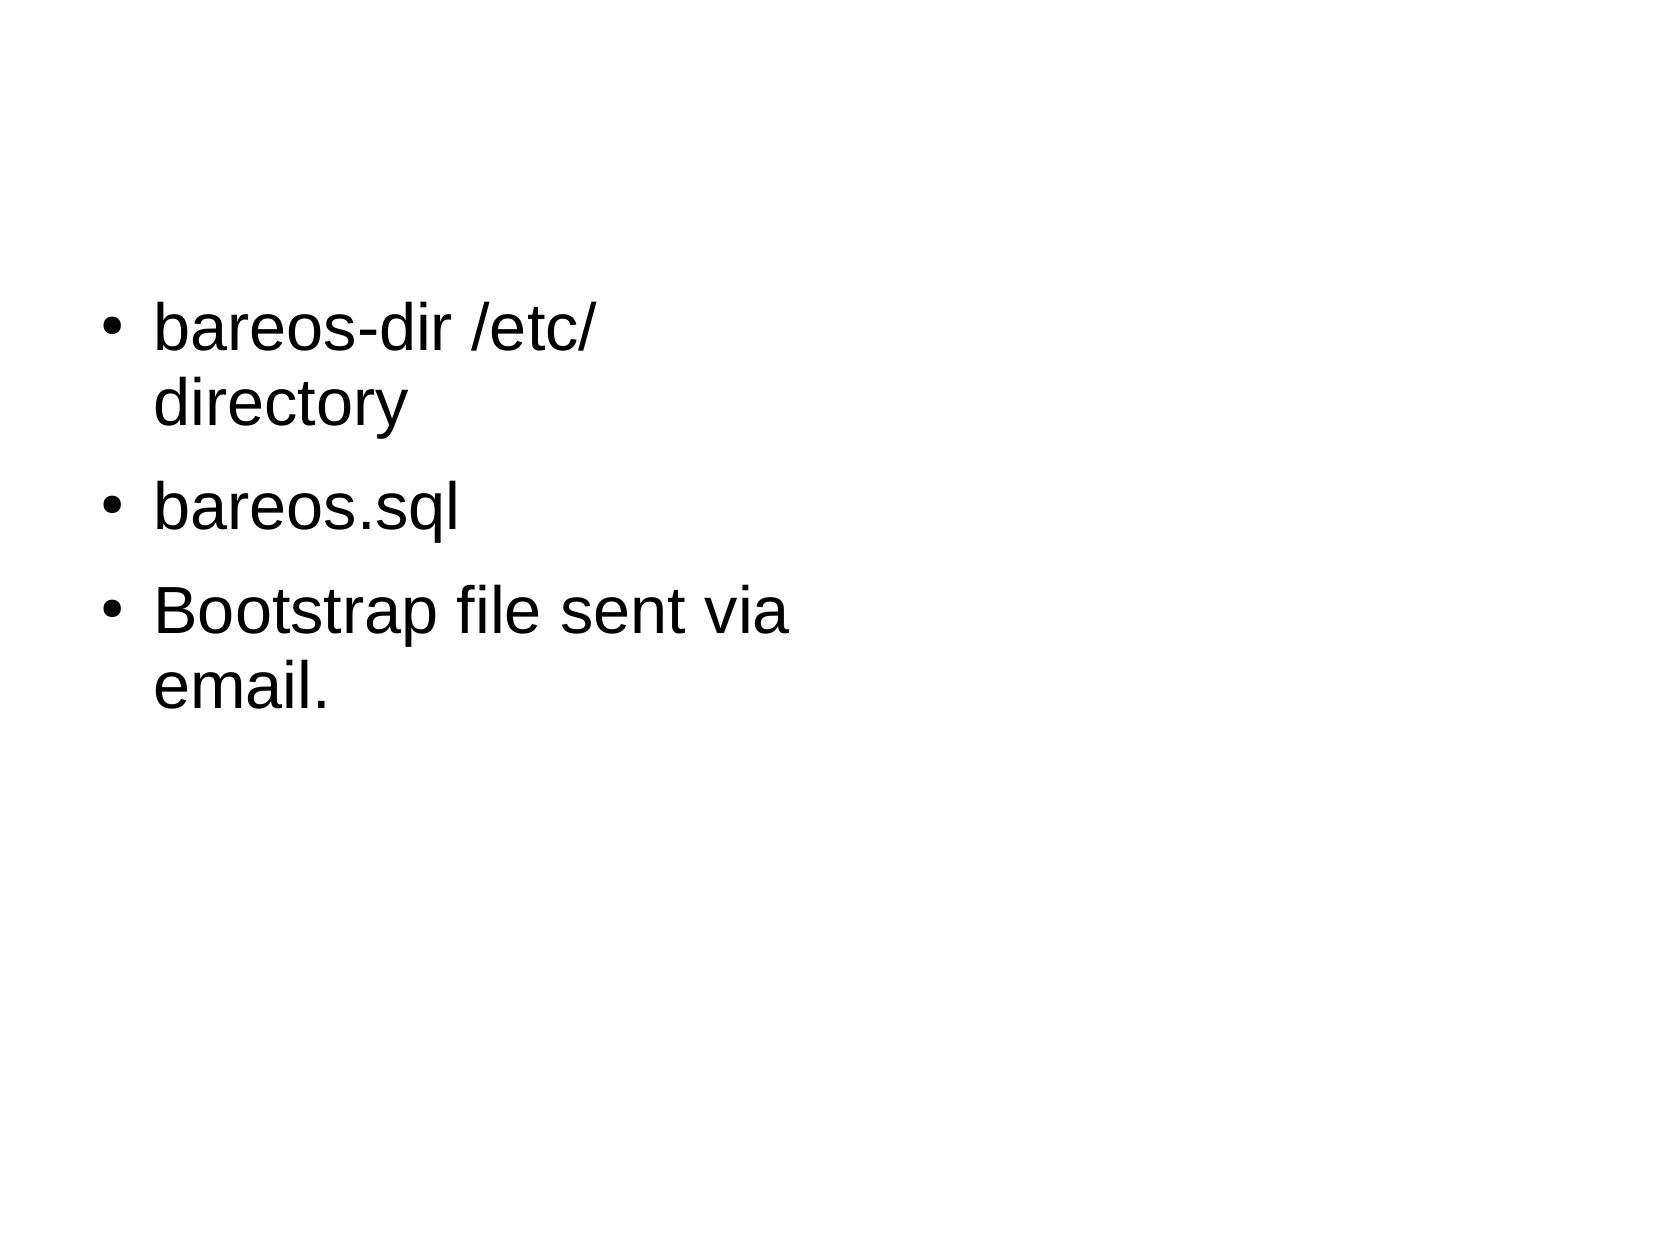

#
bareos-dir /etc/ directory
bareos.sql
Bootstrap file sent via email.